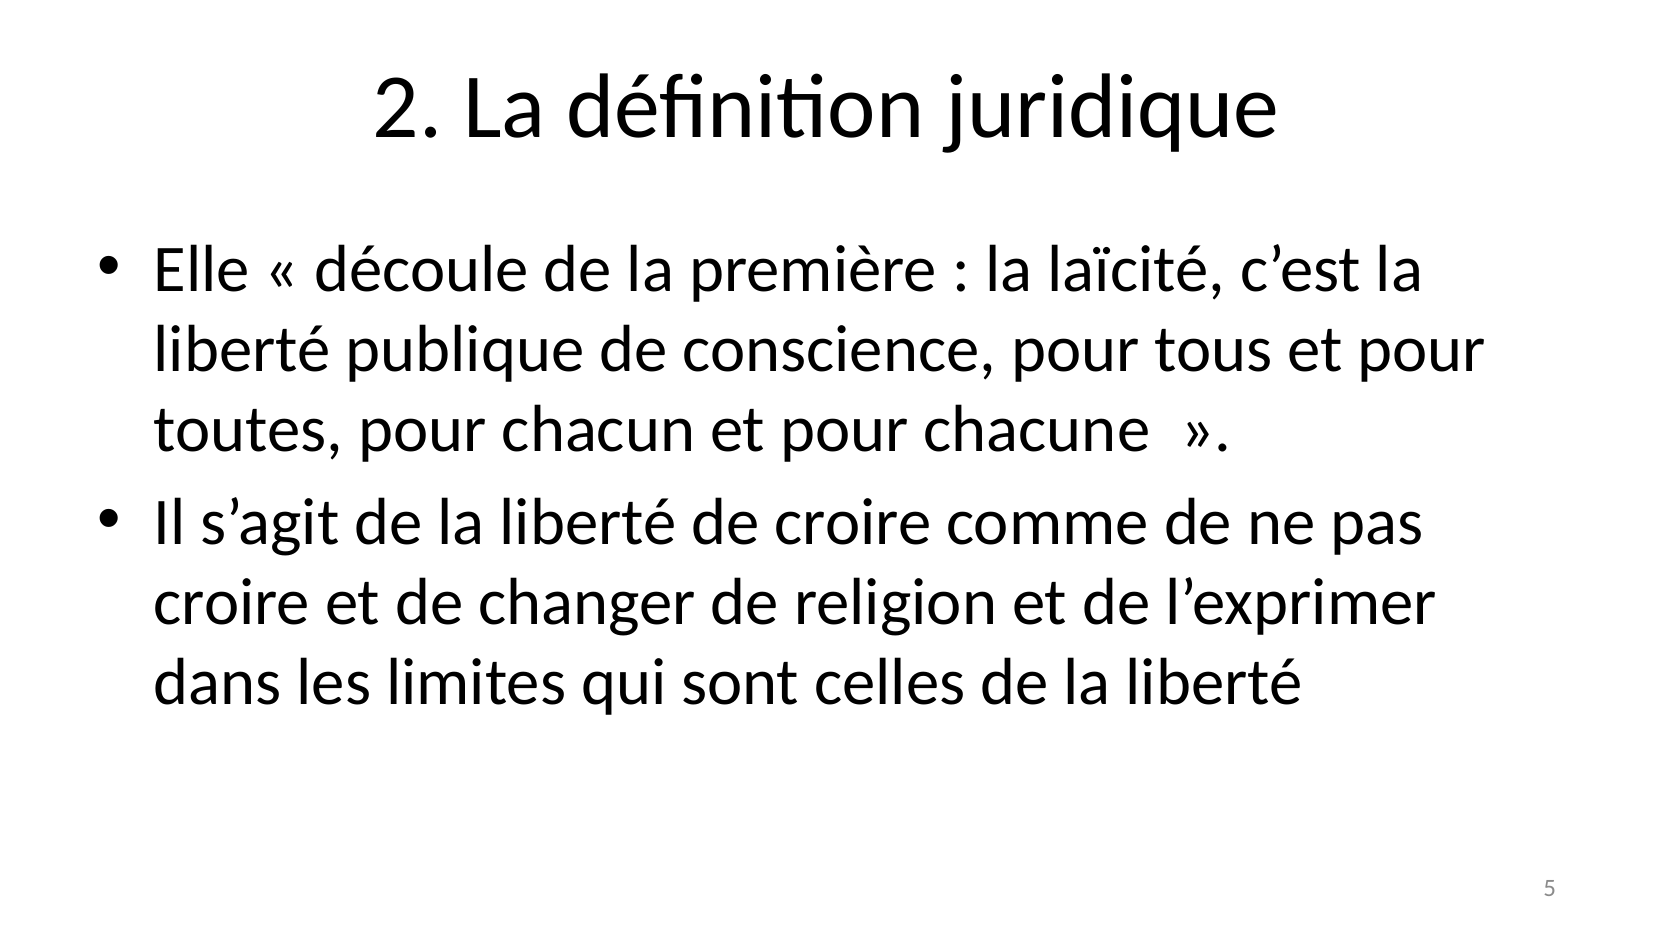

2. La définition juridique
Elle « découle de la première : la laïcité, c’est la liberté publique de conscience, pour tous et pour toutes, pour chacun et pour chacune  ».
Il s’agit de la liberté de croire comme de ne pas croire et de changer de religion et de l’exprimer dans les limites qui sont celles de la liberté